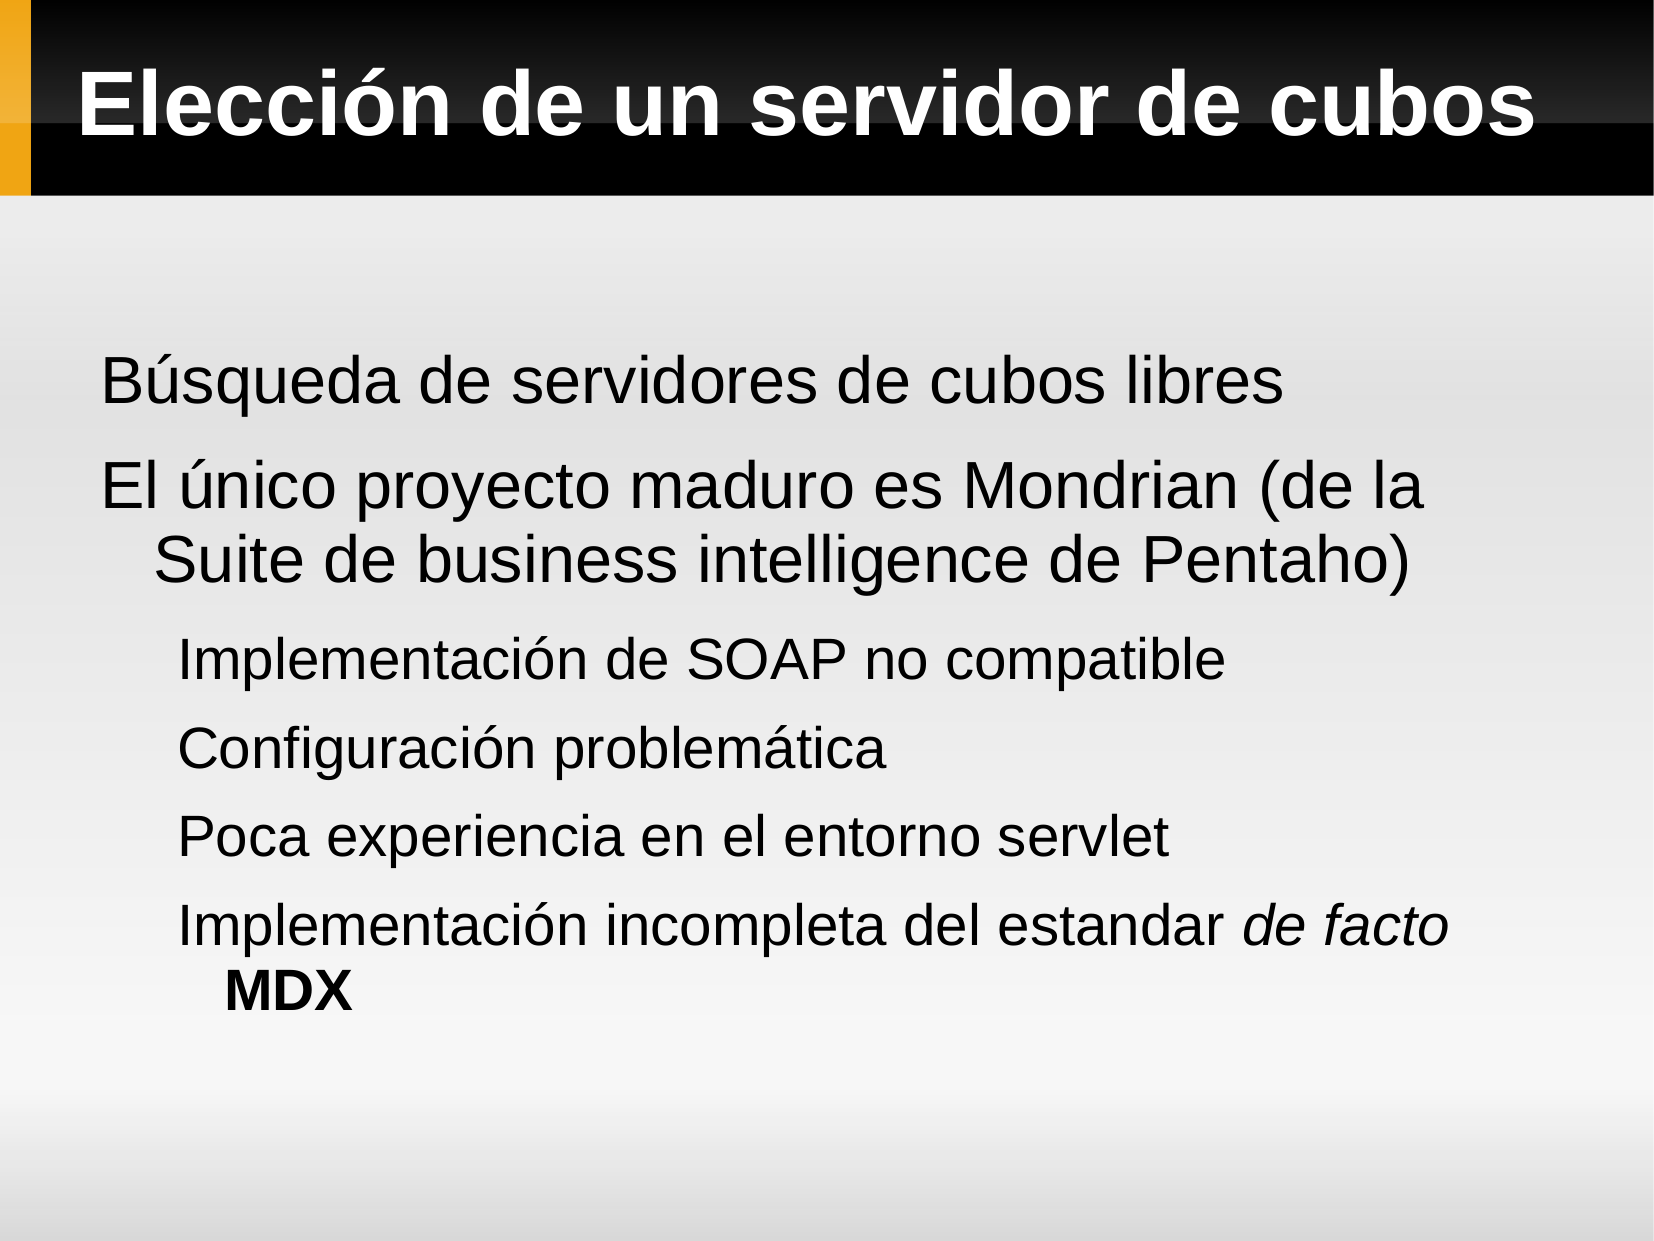

# Elección de un servidor de cubos
Búsqueda de servidores de cubos libres
El único proyecto maduro es Mondrian (de la Suite de business intelligence de Pentaho)
Implementación de SOAP no compatible
Configuración problemática
Poca experiencia en el entorno servlet
Implementación incompleta del estandar de facto MDX